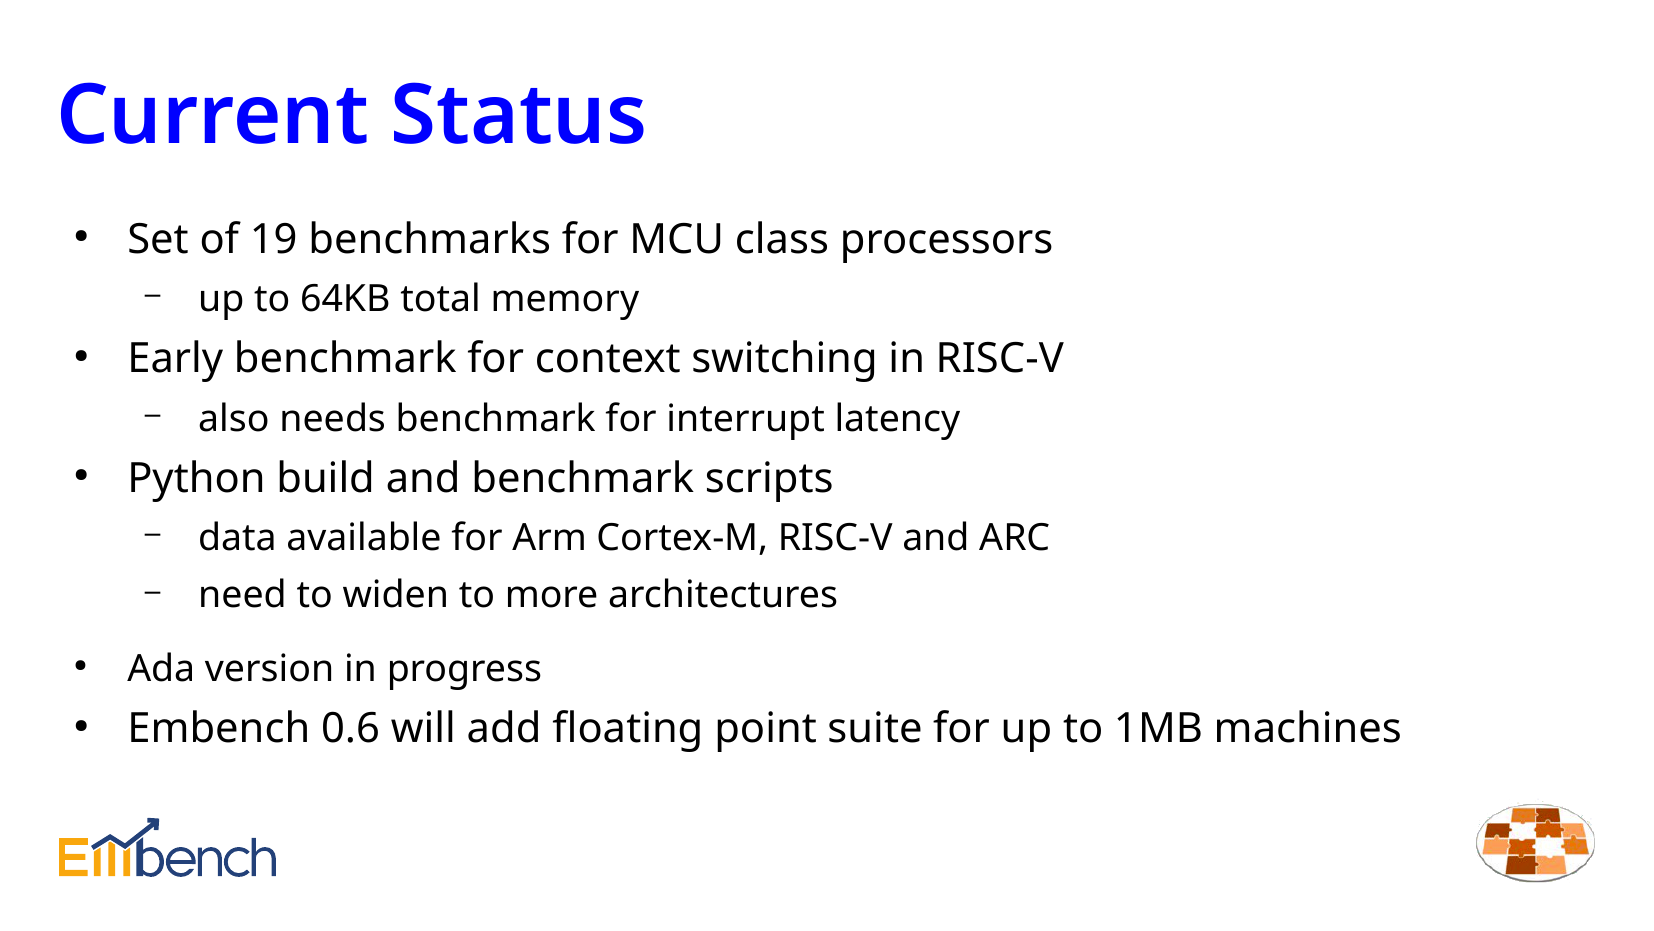

# Current Status
Set of 19 benchmarks for MCU class processors
up to 64KB total memory
Early benchmark for context switching in RISC-V
also needs benchmark for interrupt latency
Python build and benchmark scripts
data available for Arm Cortex-M, RISC-V and ARC
need to widen to more architectures
Ada version in progress
Embench 0.6 will add floating point suite for up to 1MB machines